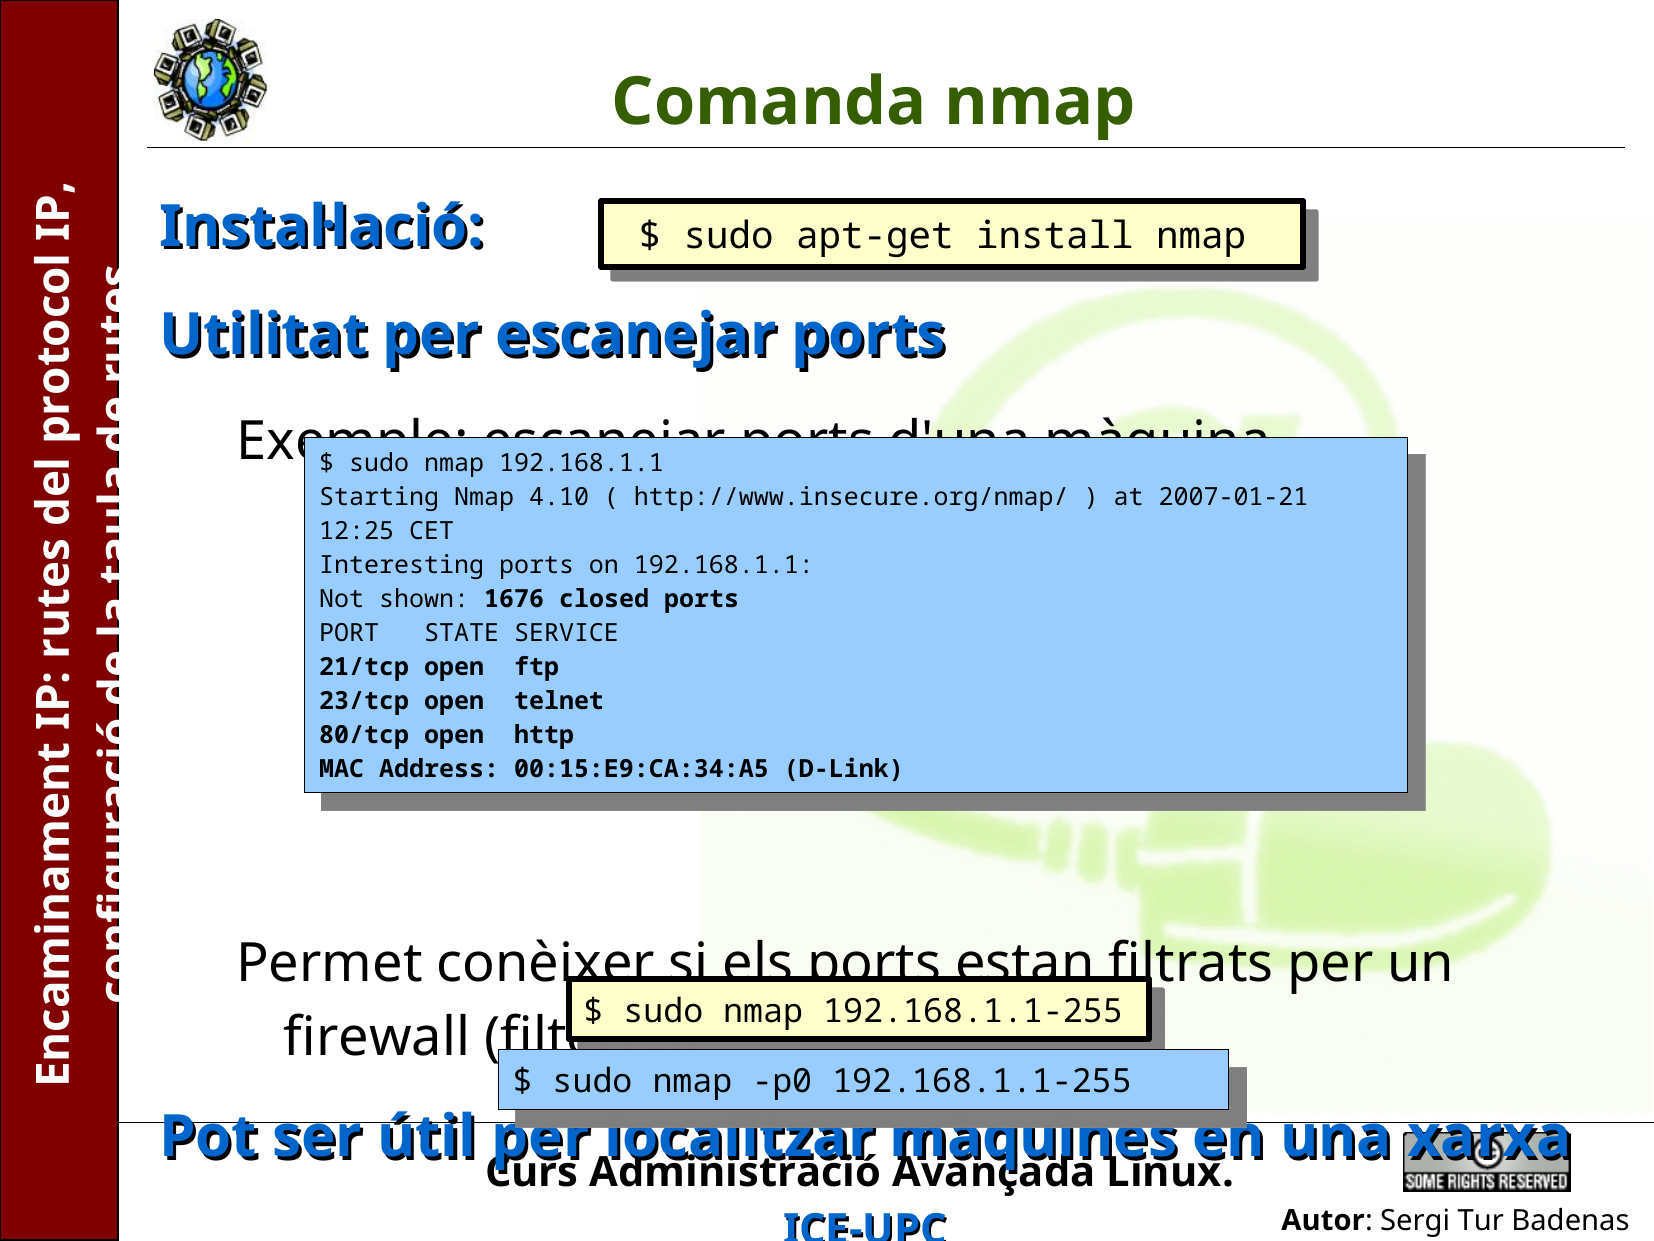

# Comanda nmap
Instal·lació:
Utilitat per escanejar ports
Exemple: escanejar ports d'una màquina
Permet conèixer si els ports estan filtrats per un firewall (filtered)
Pot ser útil per localitzar màquines en una xarxa
 $ sudo apt-get install nmap
$ sudo nmap 192.168.1.1
Starting Nmap 4.10 ( http://www.insecure.org/nmap/ ) at 2007-01-21 12:25 CET
Interesting ports on 192.168.1.1:
Not shown: 1676 closed ports
PORT STATE SERVICE
21/tcp open ftp
23/tcp open telnet
80/tcp open http
MAC Address: 00:15:E9:CA:34:A5 (D-Link)
$ sudo nmap 192.168.1.1-255
$ sudo nmap -p0 192.168.1.1-255